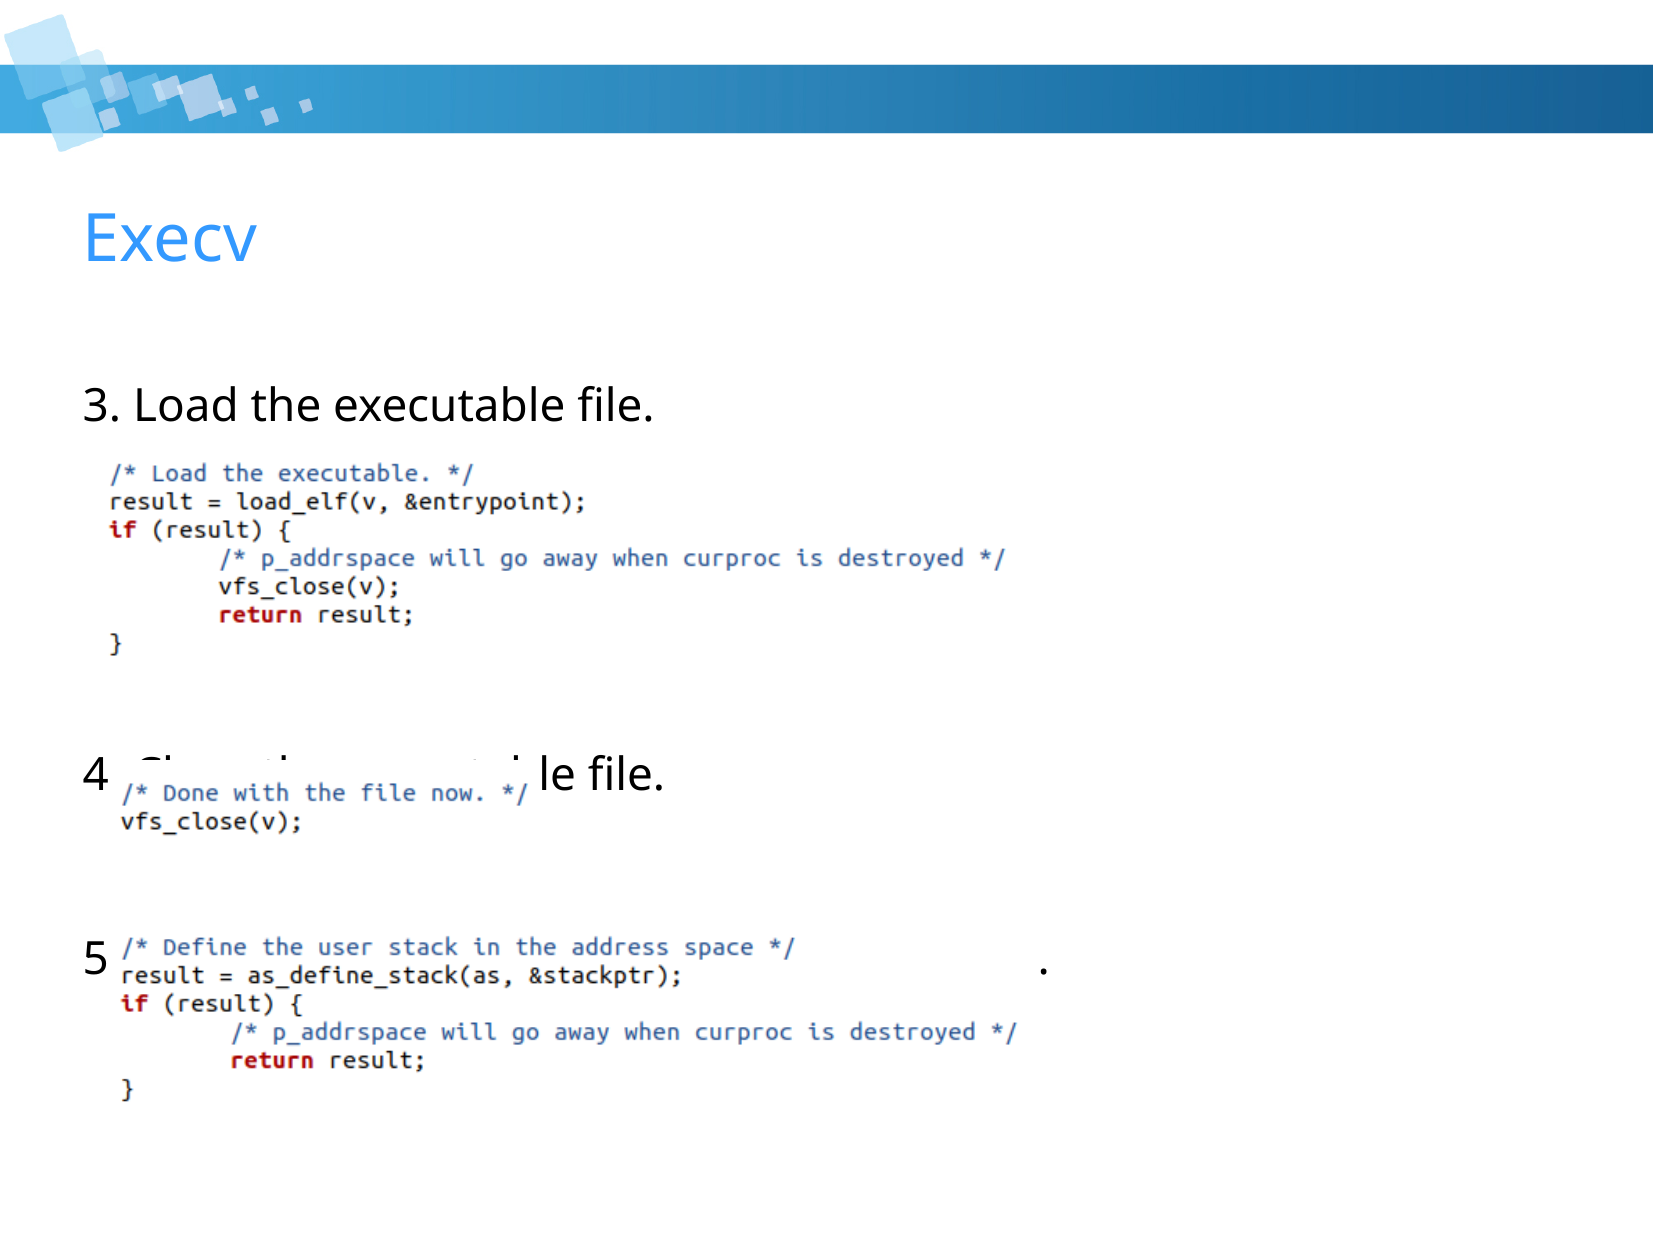

# Execv
3. Load the executable file.
4. Close the executable file.
5. Define the user stack in the address space.